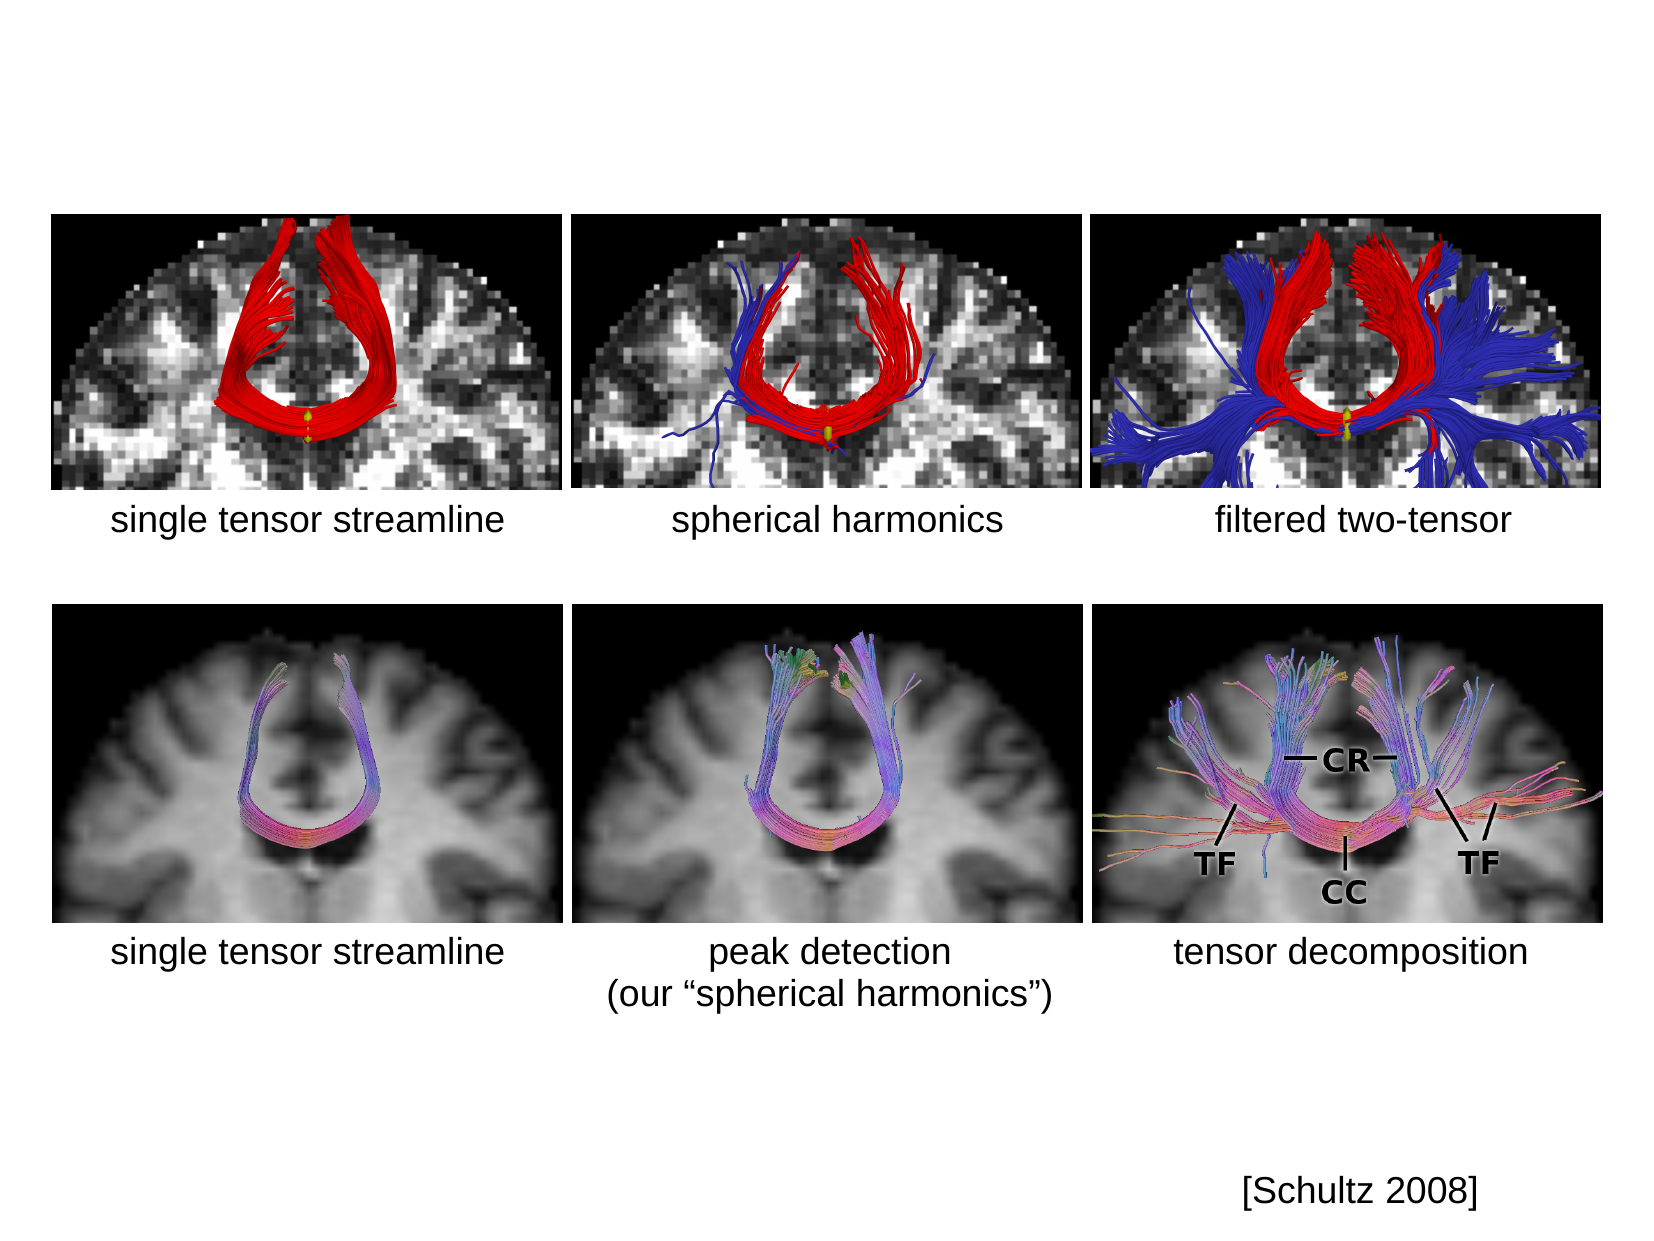

single tensor streamline
spherical harmonics
filtered two-tensor
single tensor streamline
peak detection
(our “spherical harmonics”)
tensor decomposition
[Schultz 2008]